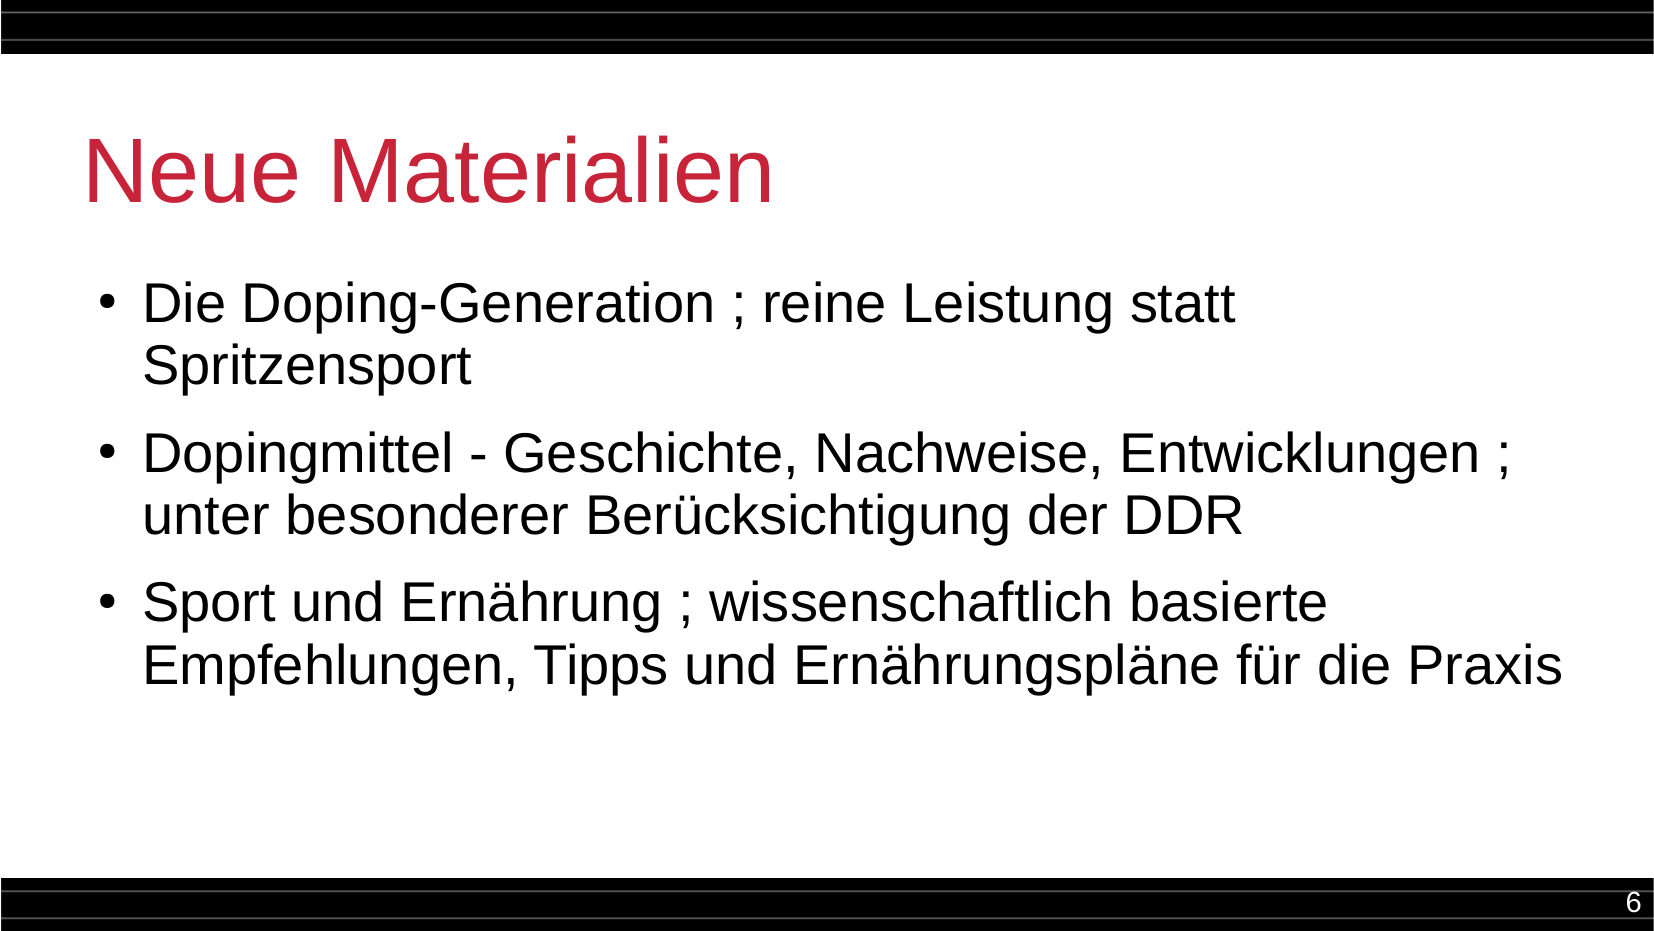

# Neue Materialien
Die Doping-Generation ; reine Leistung statt Spritzensport
Dopingmittel - Geschichte, Nachweise, Entwicklungen ; unter besonderer Berücksichtigung der DDR
Sport und Ernährung ; wissenschaftlich basierte Empfehlungen, Tipps und Ernährungspläne für die Praxis